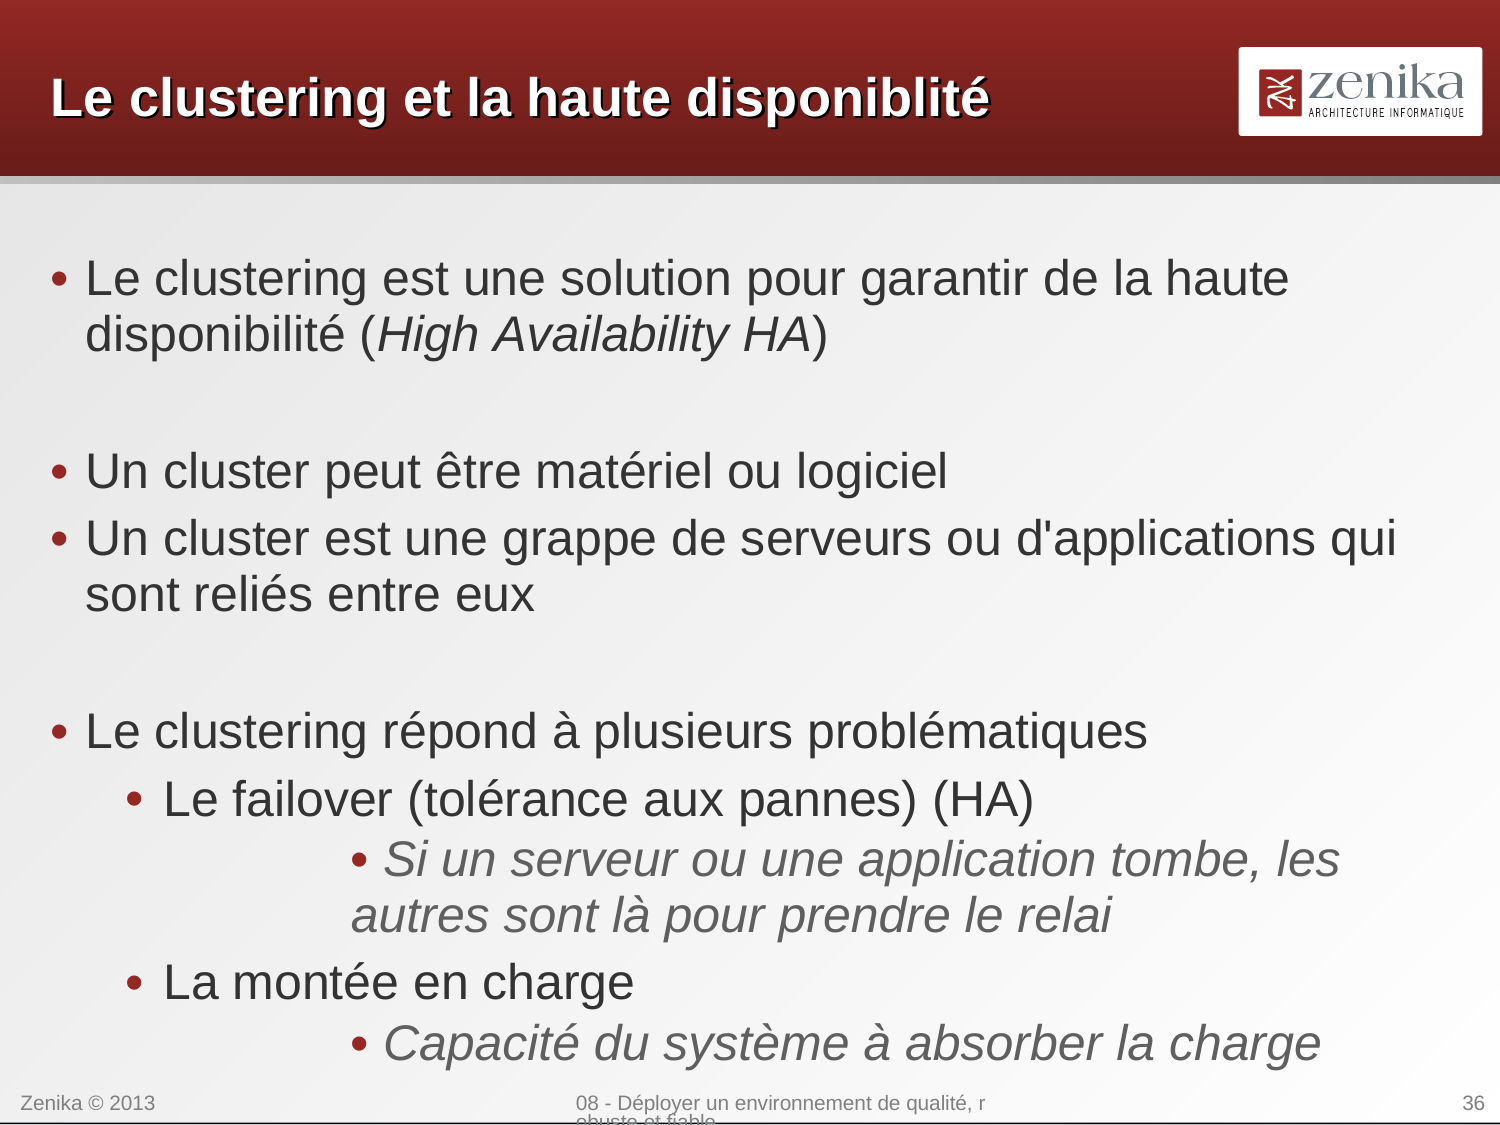

# Le clustering et la haute disponiblité
Le clustering est une solution pour garantir de la haute disponibilité (High Availability HA)
Un cluster peut être matériel ou logiciel
Un cluster est une grappe de serveurs ou d'applications qui sont reliés entre eux
Le clustering répond à plusieurs problématiques
Le failover (tolérance aux pannes) (HA)
 Si un serveur ou une application tombe, les autres sont là pour prendre le relai
La montée en charge
 Capacité du système à absorber la charge